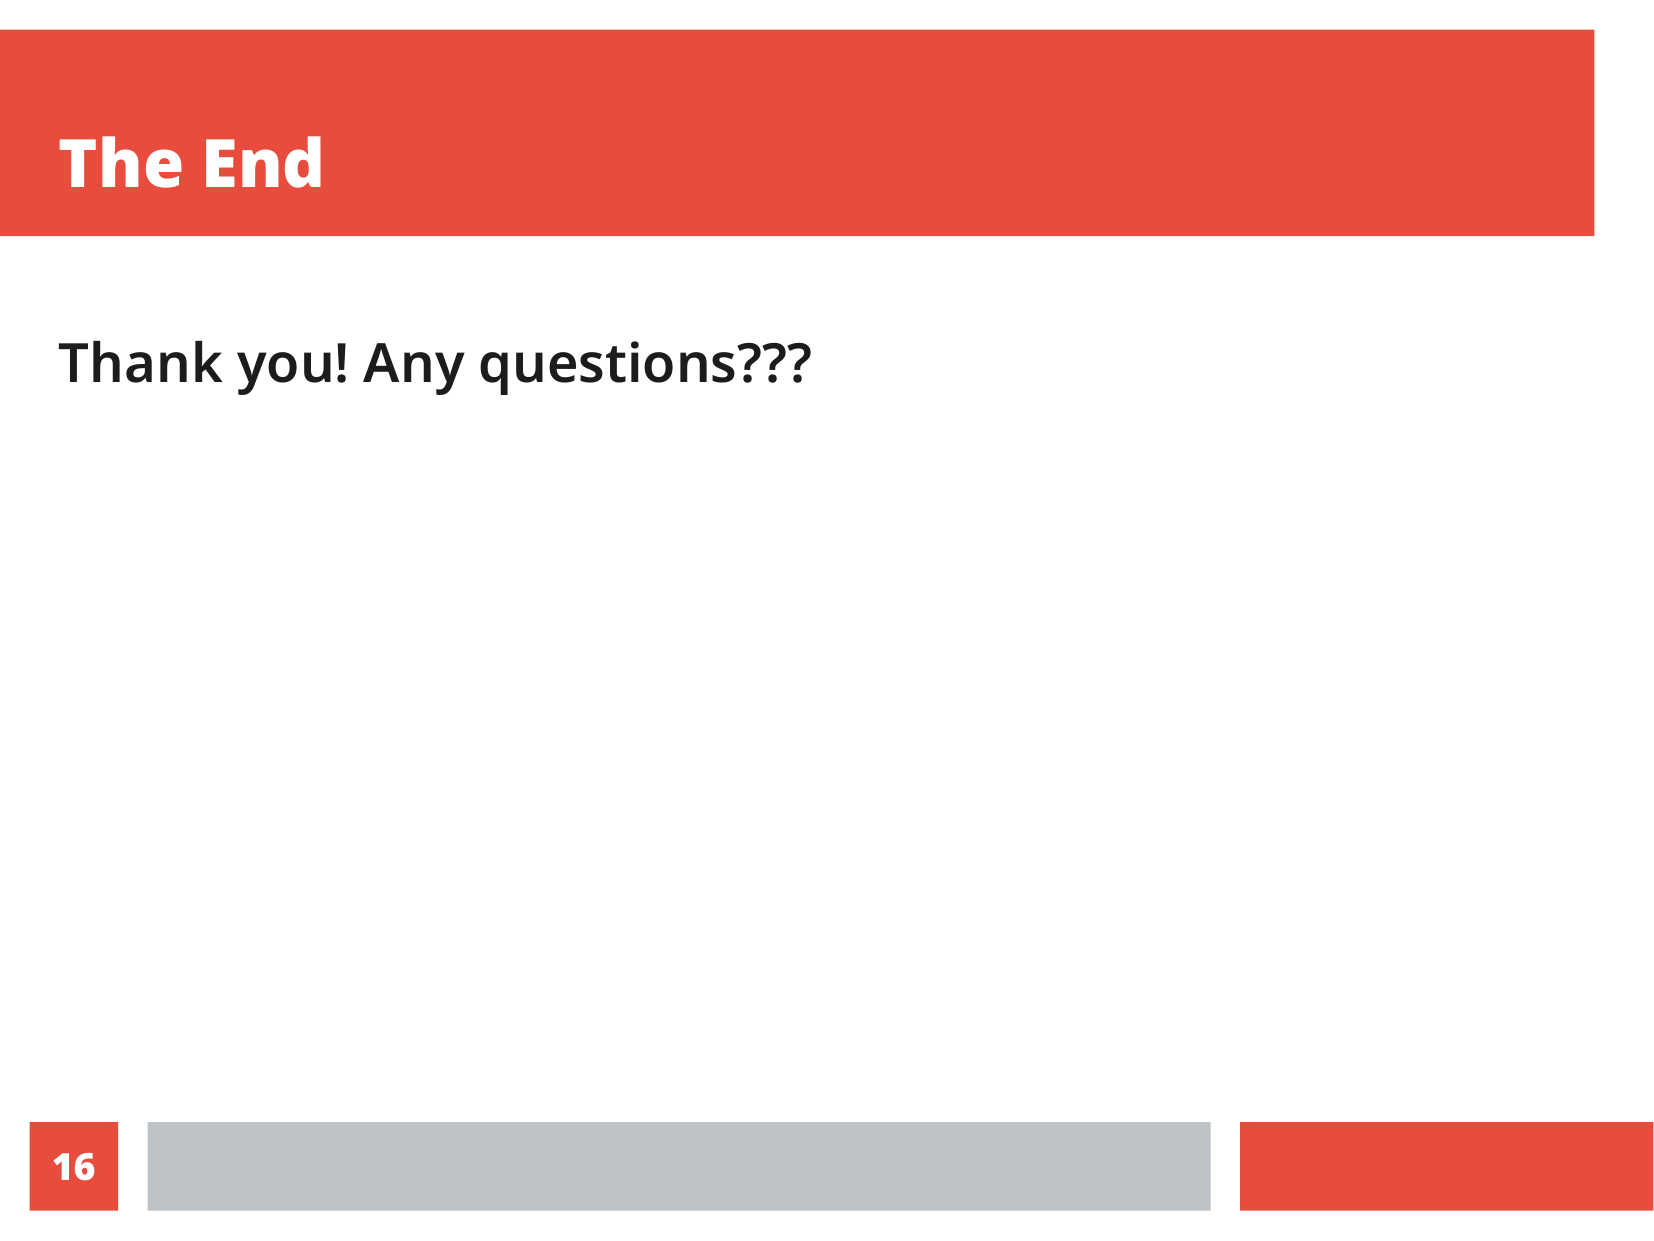

# The End
Thank you! Any questions???
16